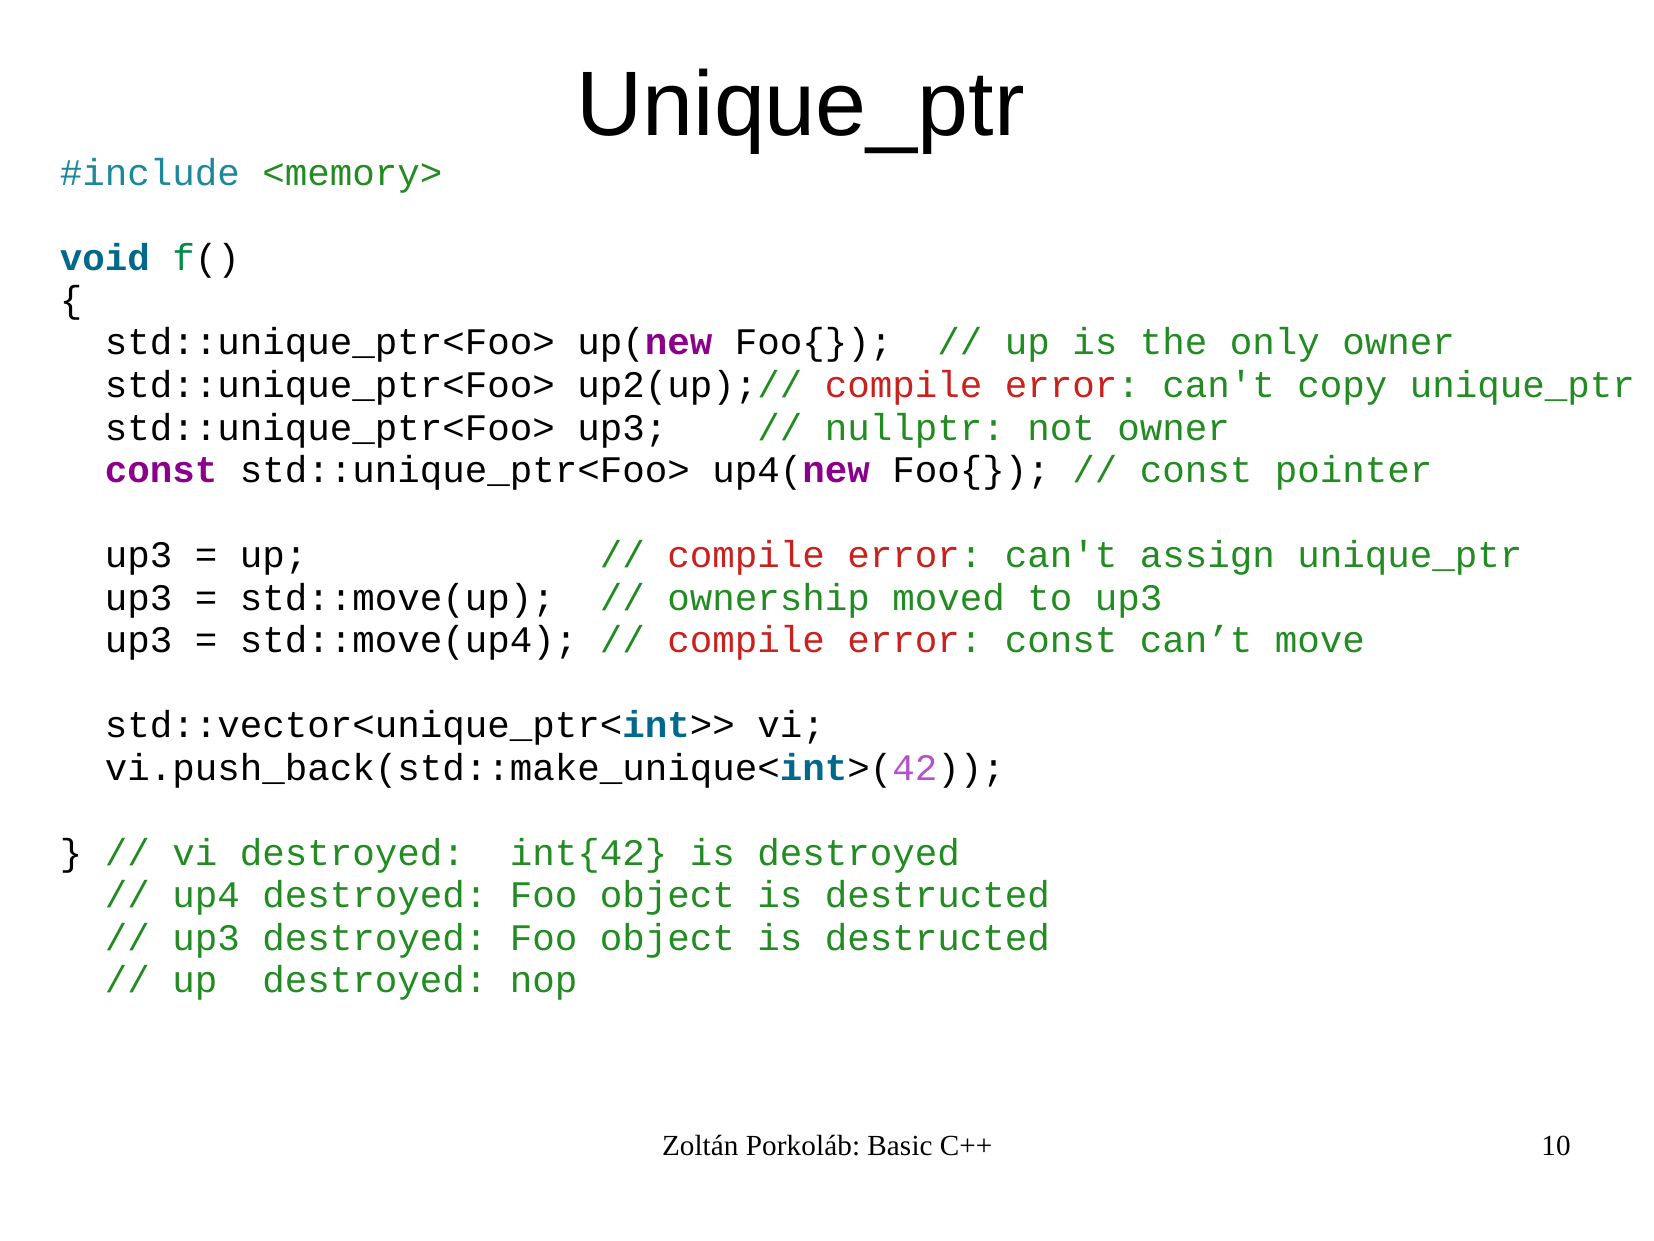

# Unique_ptr
#include <memory>
void f()
{
 std::unique_ptr<Foo> up(new Foo{}); // up is the only owner
 std::unique_ptr<Foo> up2(up);// compile error: can't copy unique_ptr
 std::unique_ptr<Foo> up3; // nullptr: not owner
 const std::unique_ptr<Foo> up4(new Foo{}); // const pointer
 up3 = up; // compile error: can't assign unique_ptr
 up3 = std::move(up); // ownership moved to up3
 up3 = std::move(up4); // compile error: const can’t move
 std::vector<unique_ptr<int>> vi;
 vi.push_back(std::make_unique<int>(42));
} // vi destroyed: int{42} is destroyed
 // up4 destroyed: Foo object is destructed
 // up3 destroyed: Foo object is destructed
 // up destroyed: nop
Zoltán Porkoláb: Basic C++
10